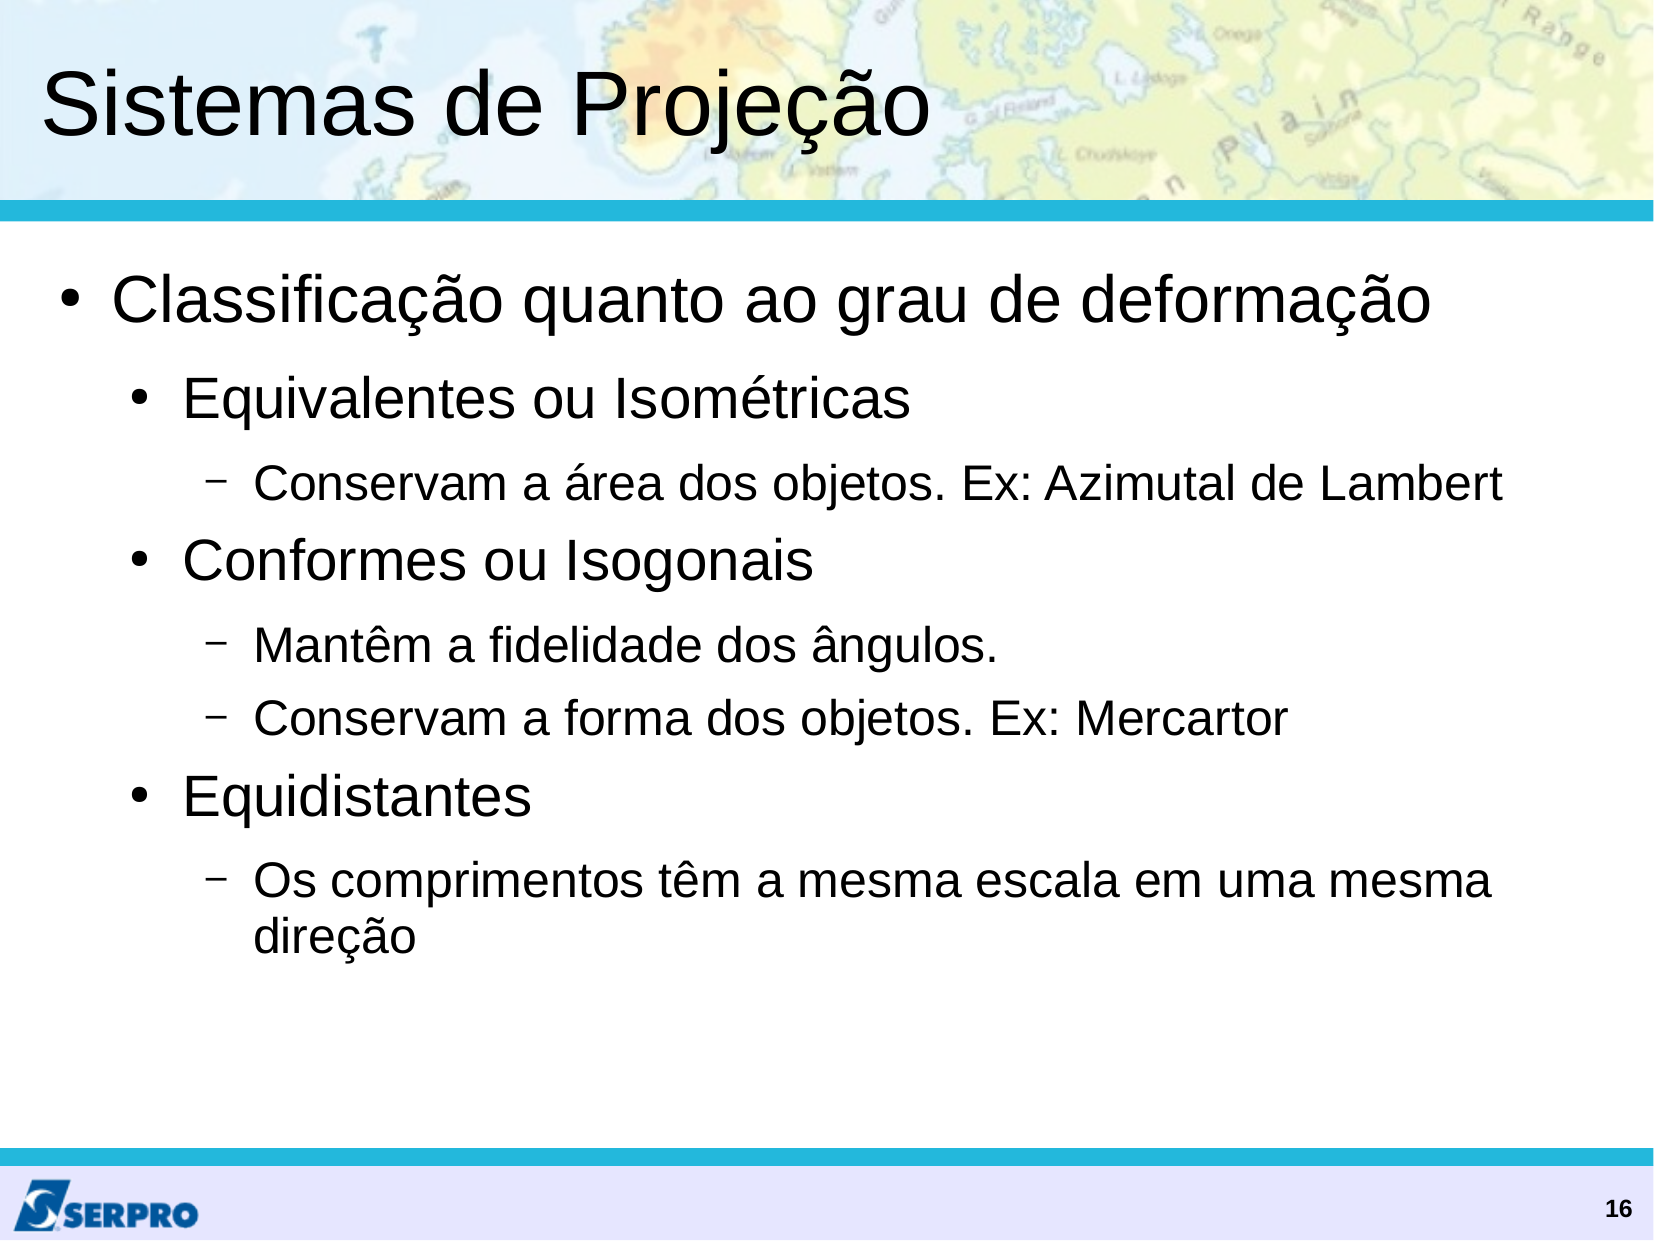

# Sistemas de Projeção
Classificação quanto ao grau de deformação
Equivalentes ou Isométricas
Conservam a área dos objetos. Ex: Azimutal de Lambert
Conformes ou Isogonais
Mantêm a fidelidade dos ângulos.
Conservam a forma dos objetos. Ex: Mercartor
Equidistantes
Os comprimentos têm a mesma escala em uma mesma direção
16